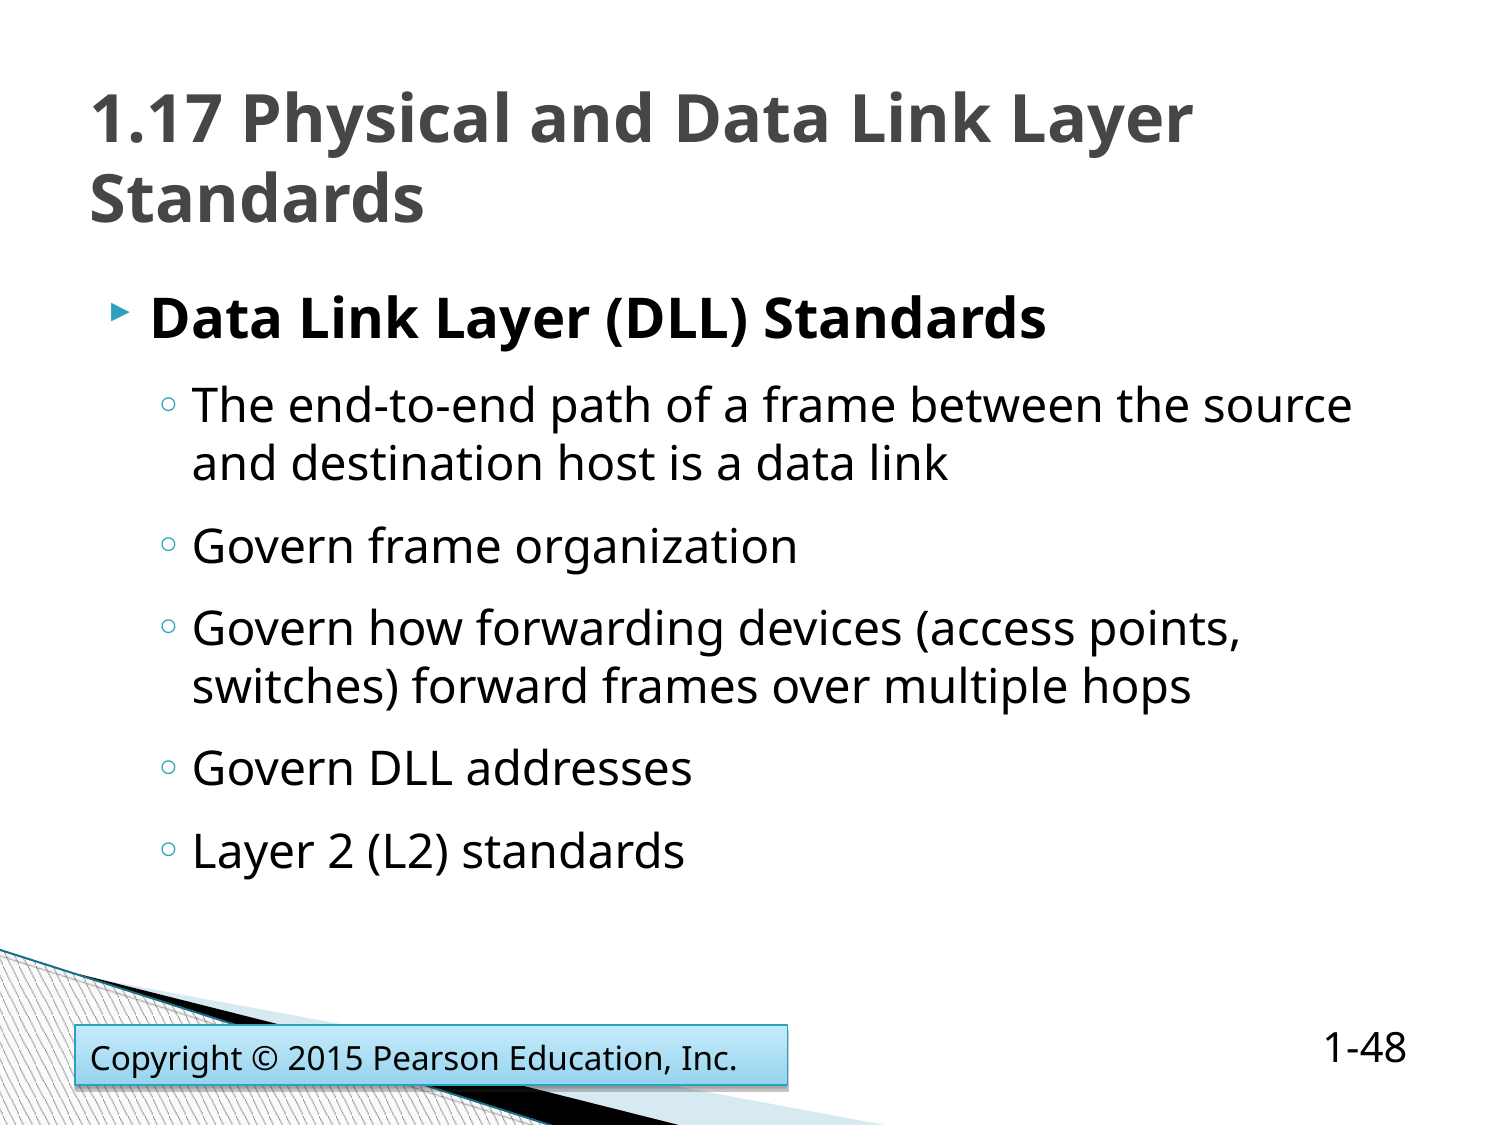

# 1.17 Physical and Data Link Layer Standards
Data Link Layer (DLL) Standards
The end-to-end path of a frame between the source and destination host is a data link
Govern frame organization
Govern how forwarding devices (access points, switches) forward frames over multiple hops
Govern DLL addresses
Layer 2 (L2) standards
Copyright © 2015 Pearson Education, Inc.